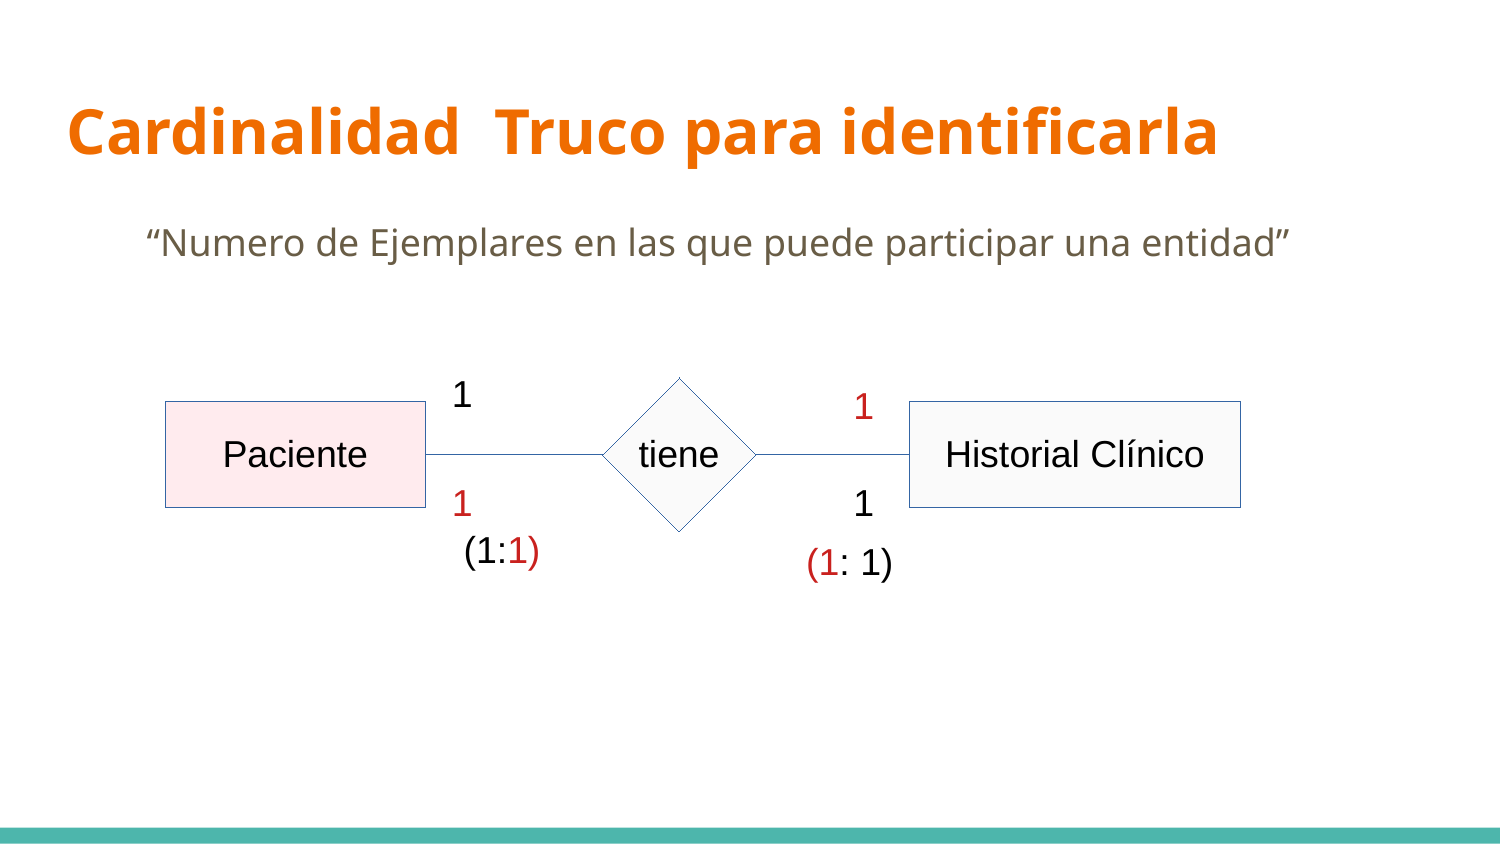

“Numero de Ejemplares en las que puede participar una entidad”
# Cardinalidad Truco para identificarla
1
tiene
1
Paciente
Historial Clínico
1
1
(1:1)
(1: 1)